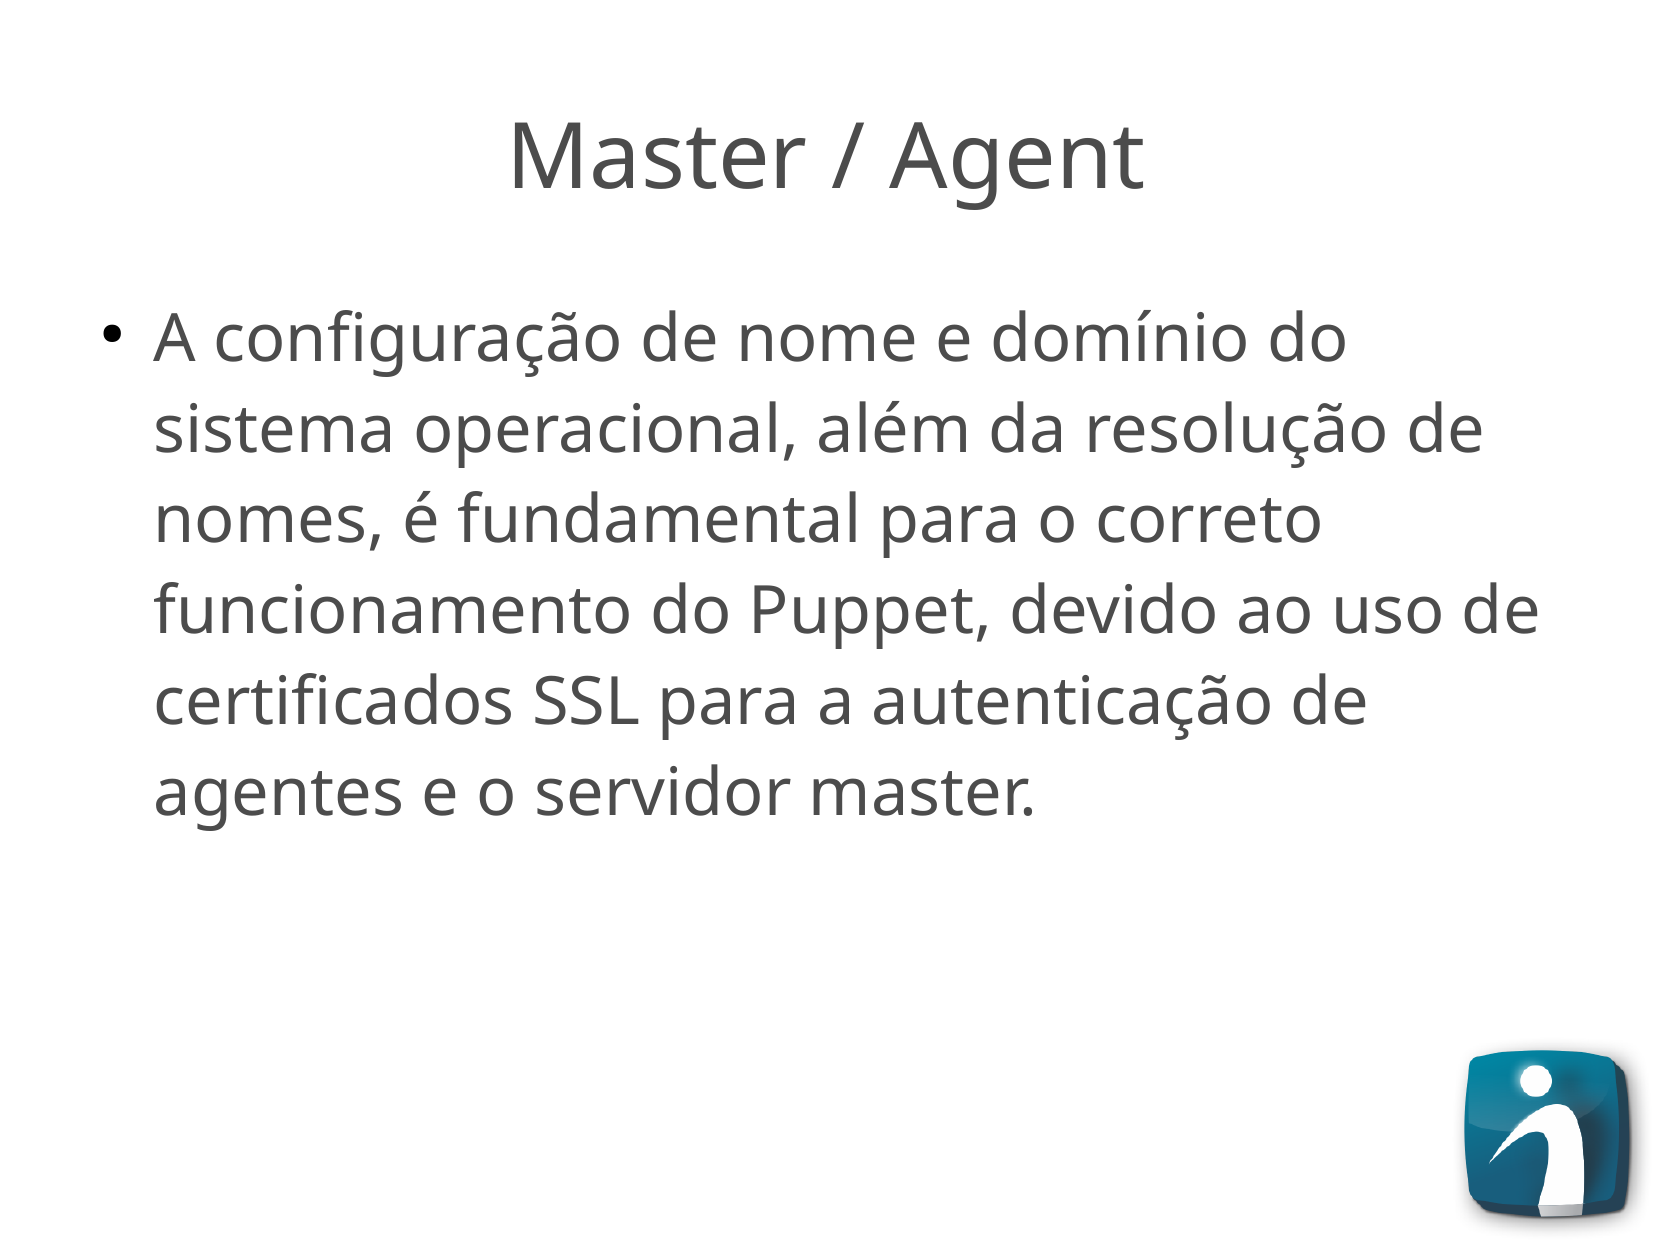

# Master / Agent
A configuração de nome e domínio do sistema operacional, além da resolução de nomes, é fundamental para o correto funcionamento do Puppet, devido ao uso de certificados SSL para a autenticação de agentes e o servidor master.